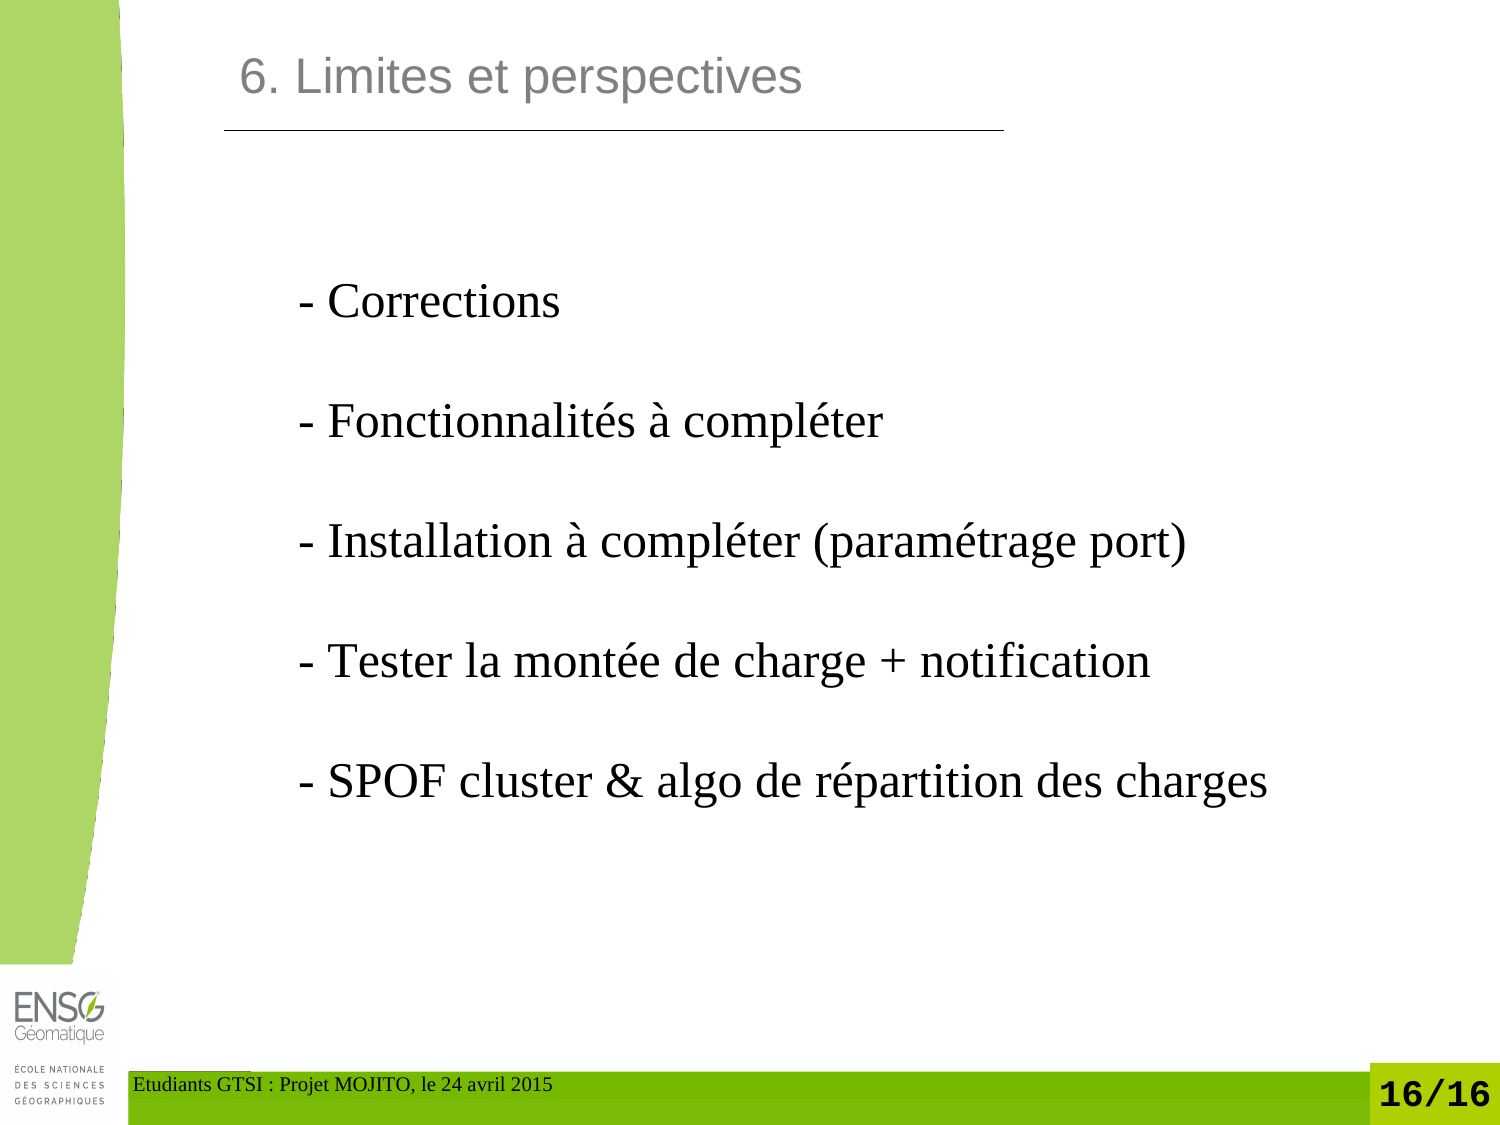

# 6. Limites et perspectives
- Corrections
- Fonctionnalités à compléter
- Installation à compléter (paramétrage port)
- Tester la montée de charge + notification
- SPOF cluster & algo de répartition des charges